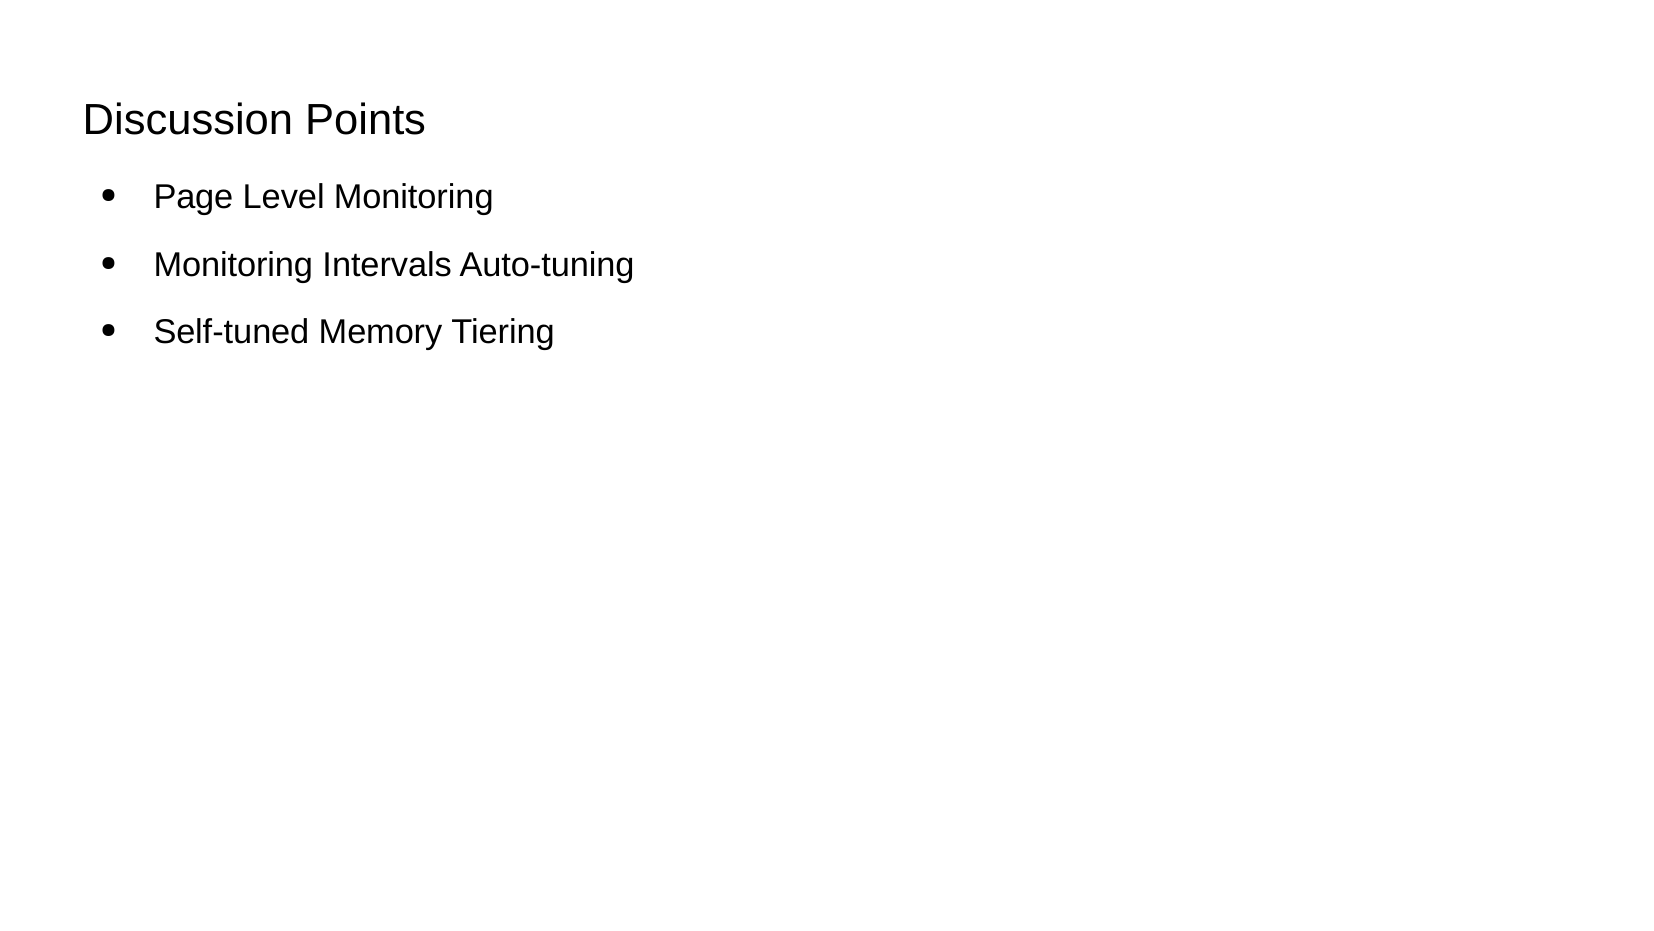

# Discussion Points
Page Level Monitoring
Monitoring Intervals Auto-tuning
Self-tuned Memory Tiering